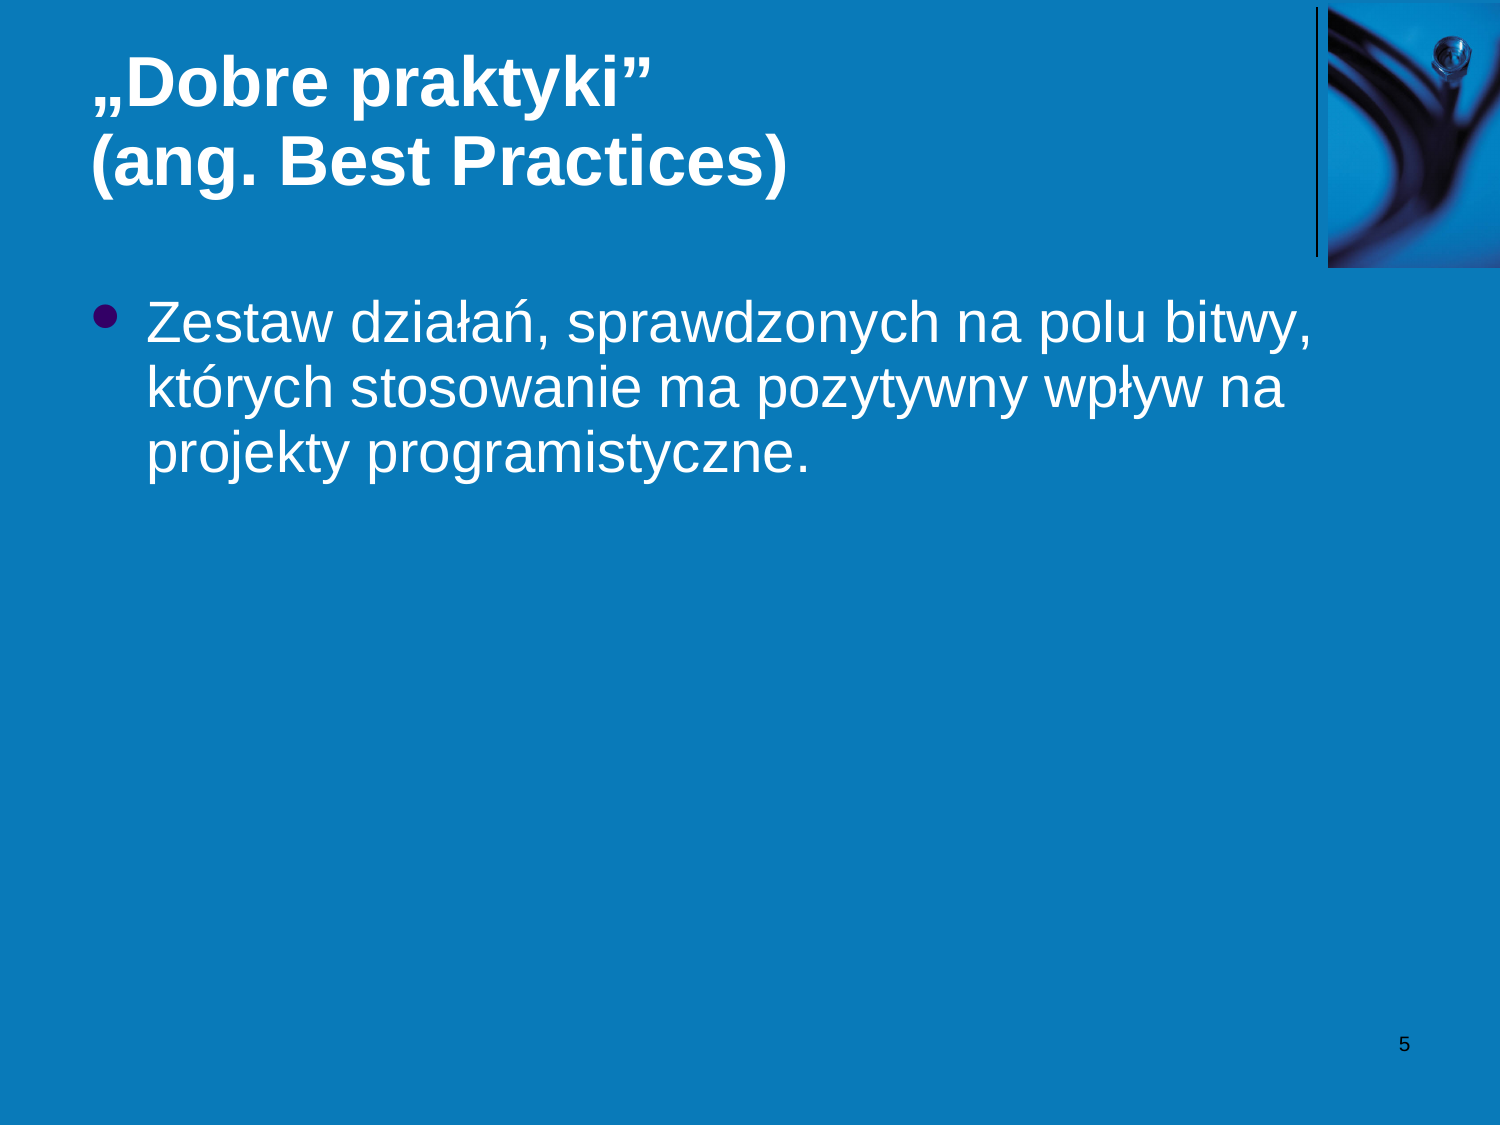

# „Dobre praktyki” (ang. Best Practices)
Zestaw działań, sprawdzonych na polu bitwy, których stosowanie ma pozytywny wpływ na projekty programistyczne.
5